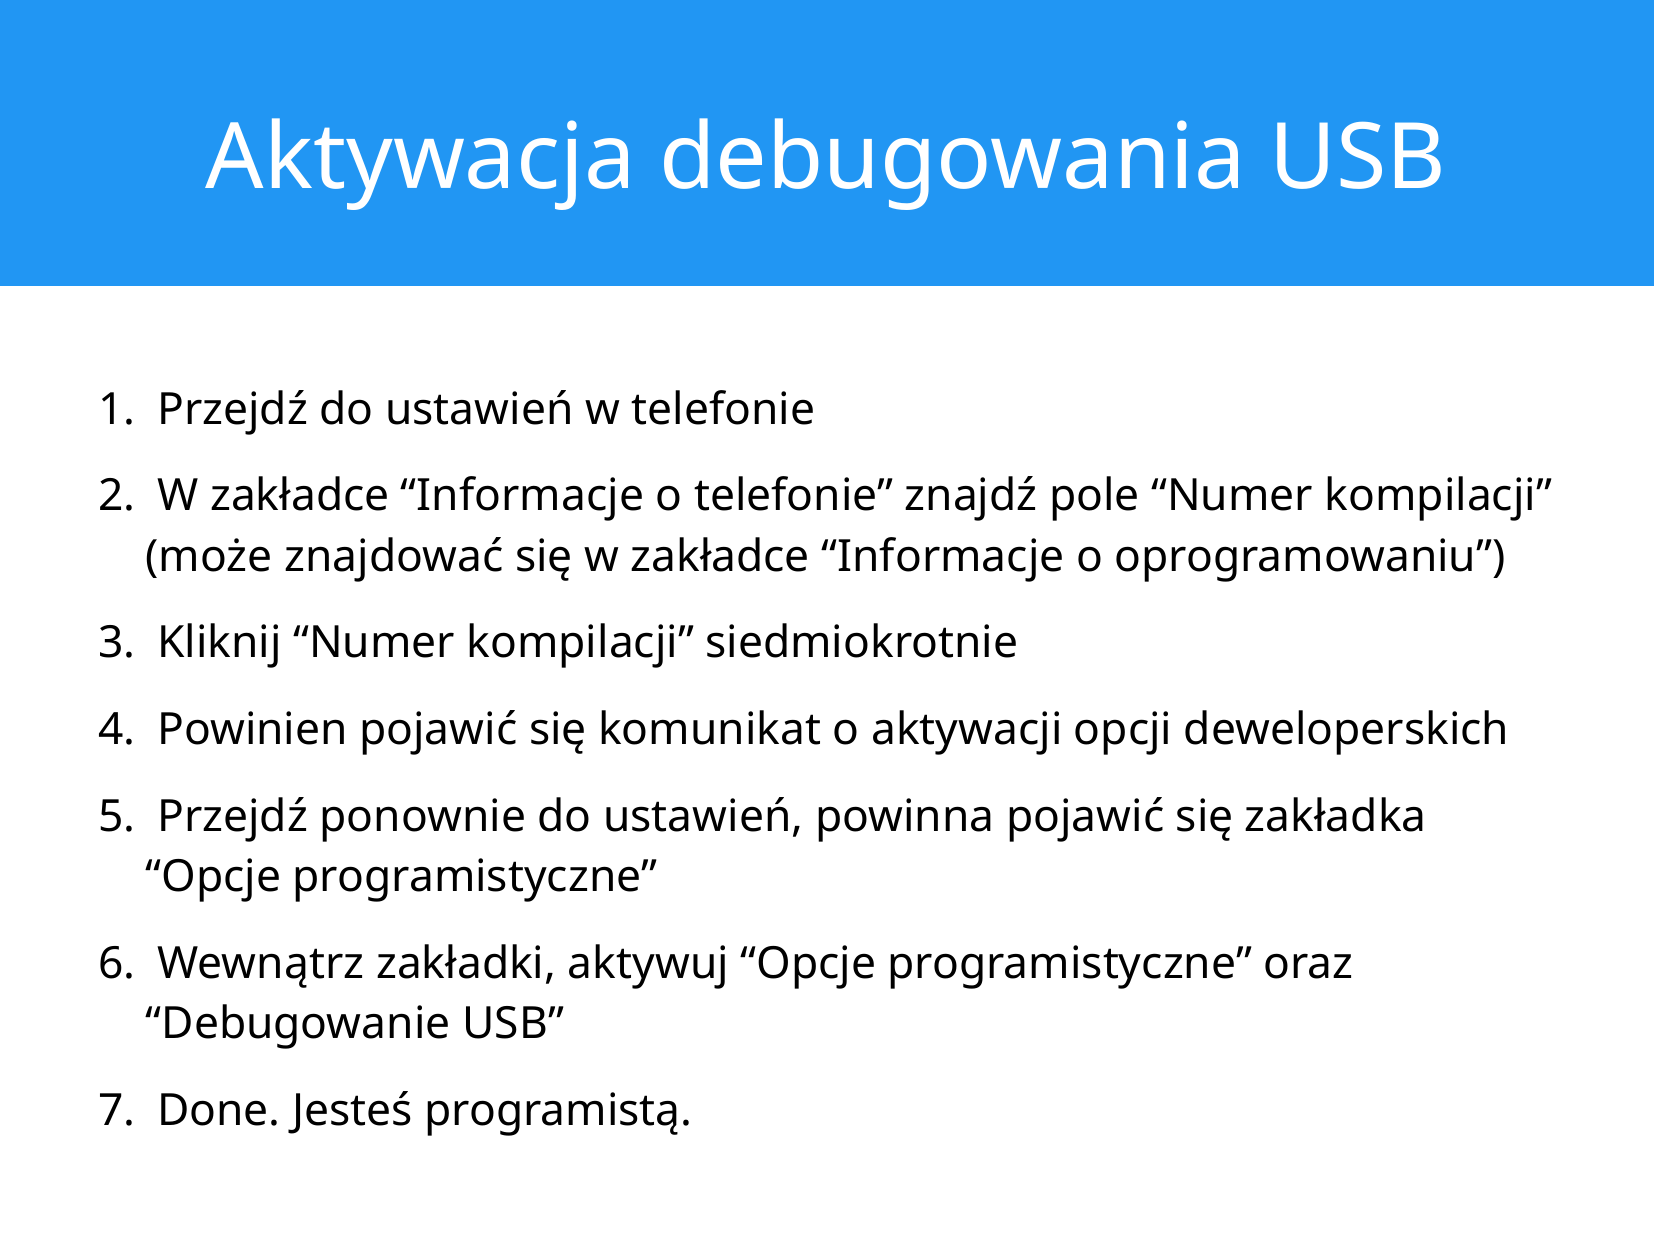

# Aktywacja debugowania USB
 Przejdź do ustawień w telefonie
 W zakładce “Informacje o telefonie” znajdź pole “Numer kompilacji” (może znajdować się w zakładce “Informacje o oprogramowaniu”)
 Kliknij “Numer kompilacji” siedmiokrotnie
 Powinien pojawić się komunikat o aktywacji opcji deweloperskich
 Przejdź ponownie do ustawień, powinna pojawić się zakładka “Opcje programistyczne”
 Wewnątrz zakładki, aktywuj “Opcje programistyczne” oraz “Debugowanie USB”
 Done. Jesteś programistą.